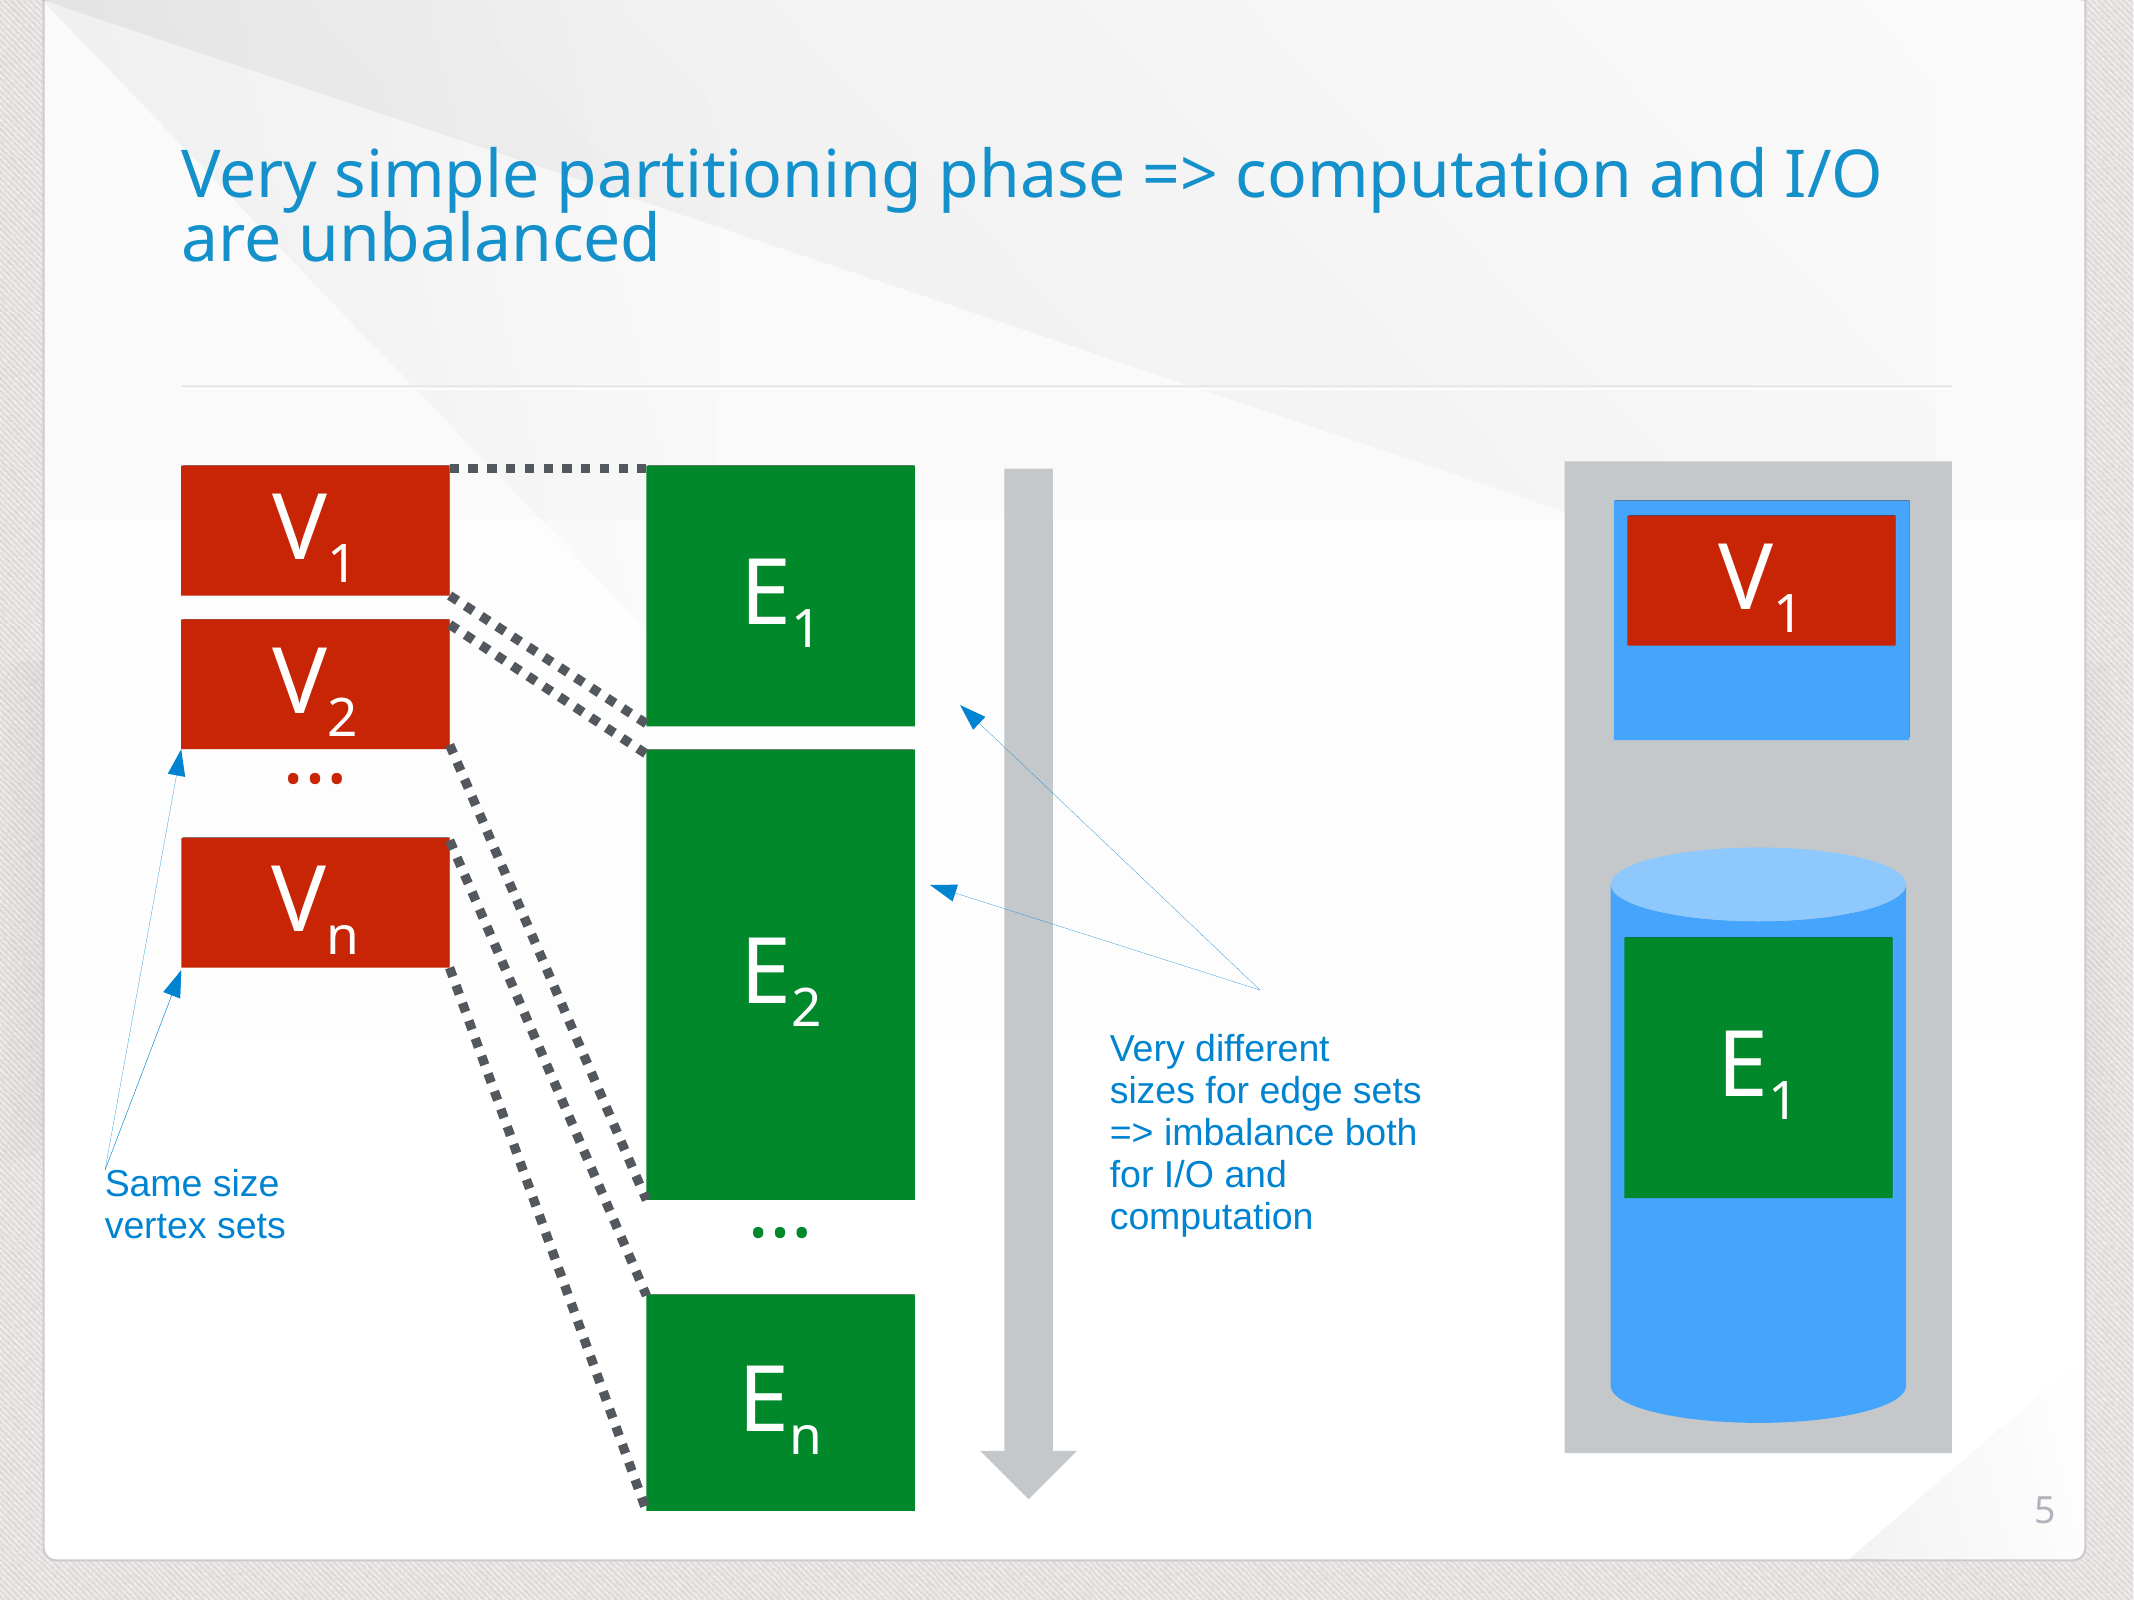

# Very simple partitioning phase => computation and I/O are unbalanced
V1
E1
V1
V2
…
E2
Vn
E1
Very different sizes for edge sets => imbalance both for I/O and computation
…
Same size vertex sets
En